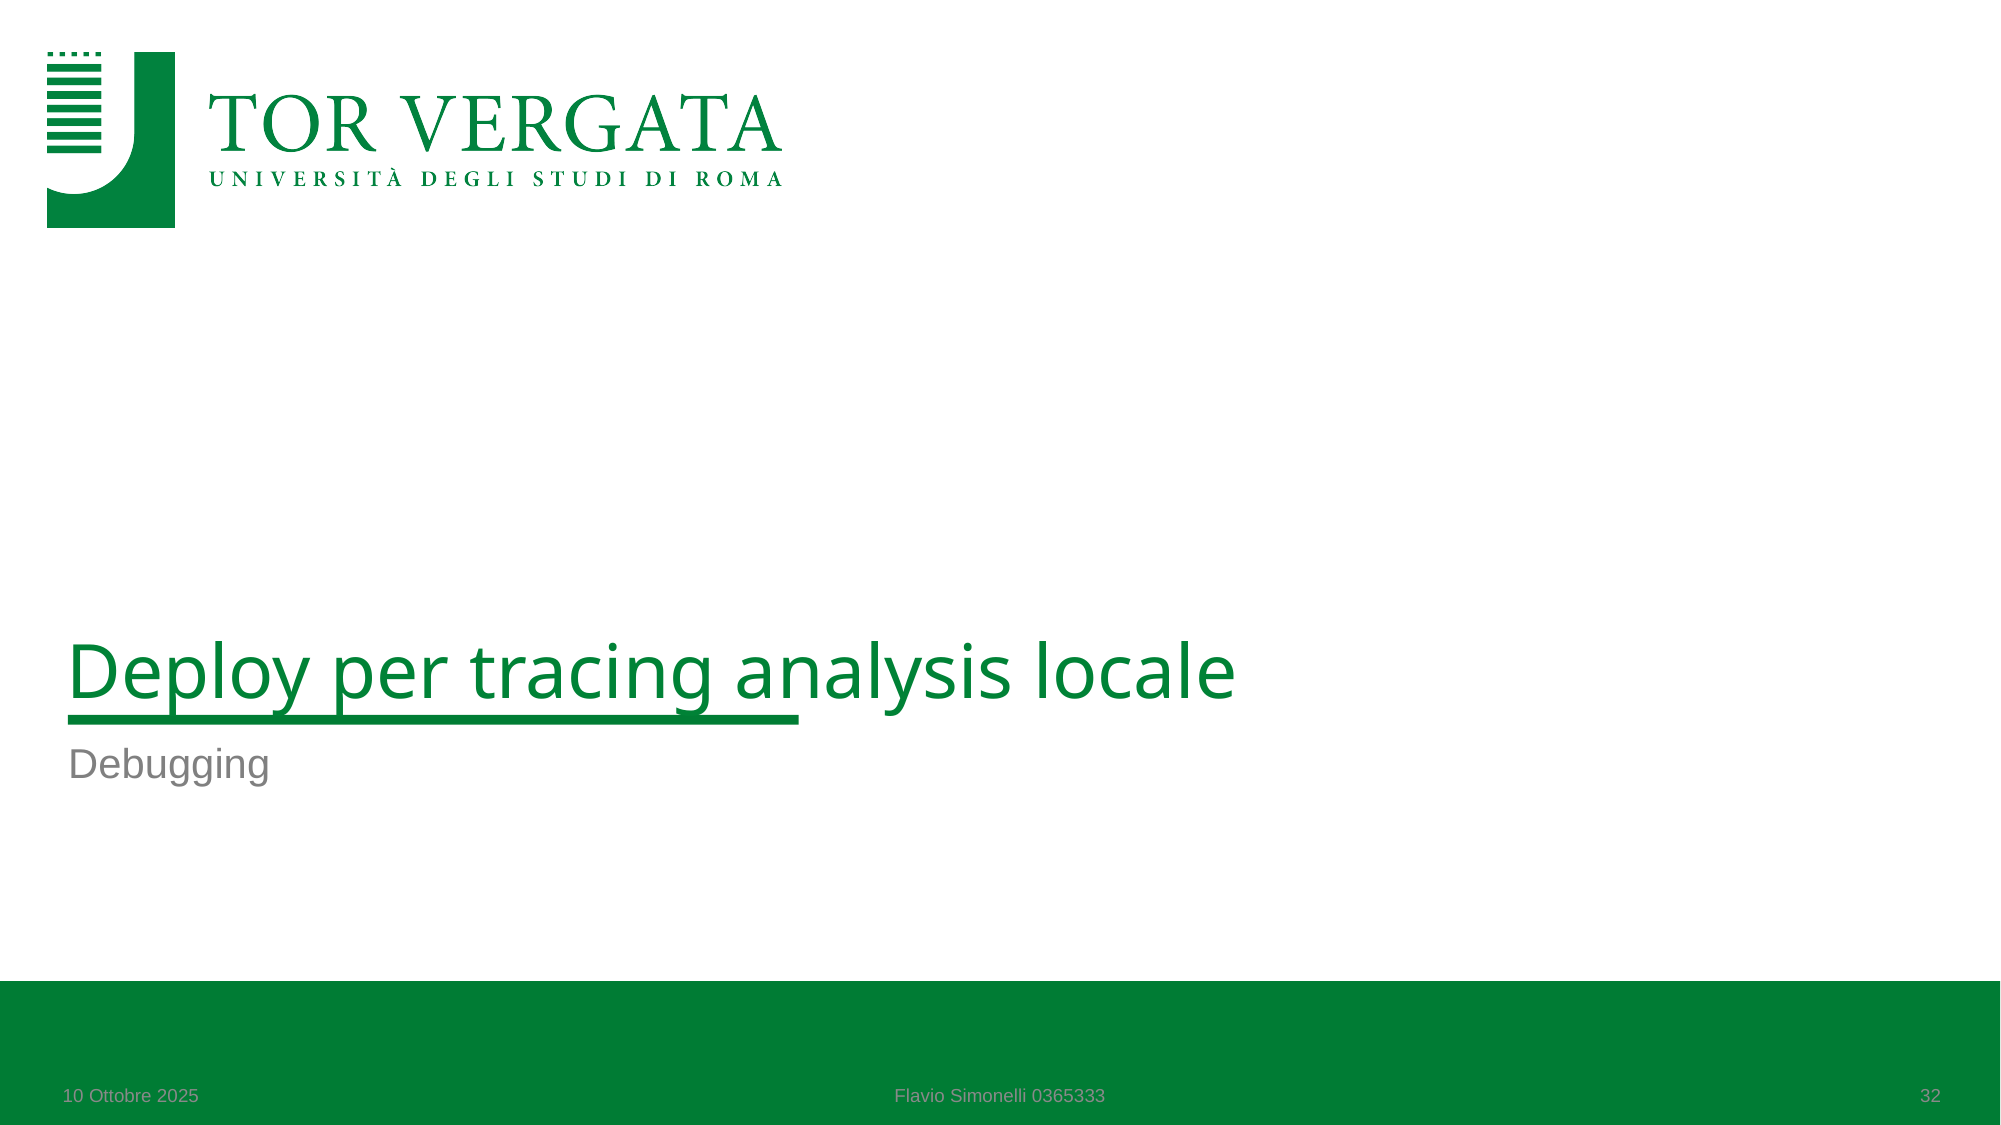

# Deploy per tracing analysis locale
Debugging
10 Ottobre 2025
Flavio Simonelli 0365333
32